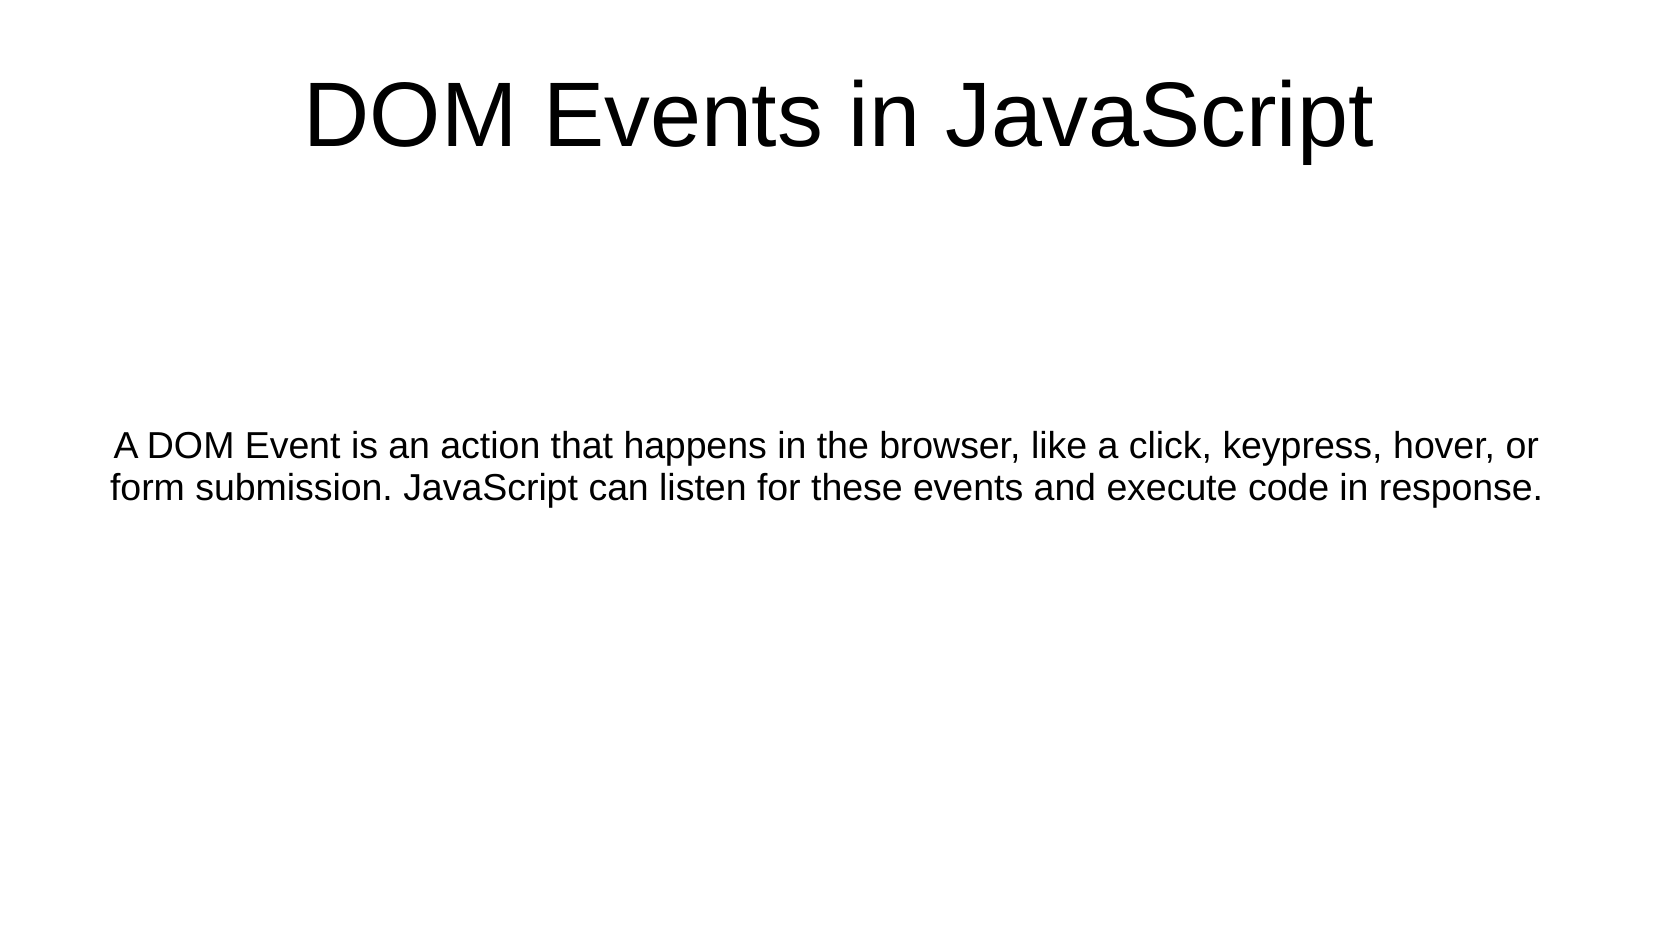

# DOM Events in JavaScript
A DOM Event is an action that happens in the browser, like a click, keypress, hover, or form submission. JavaScript can listen for these events and execute code in response.